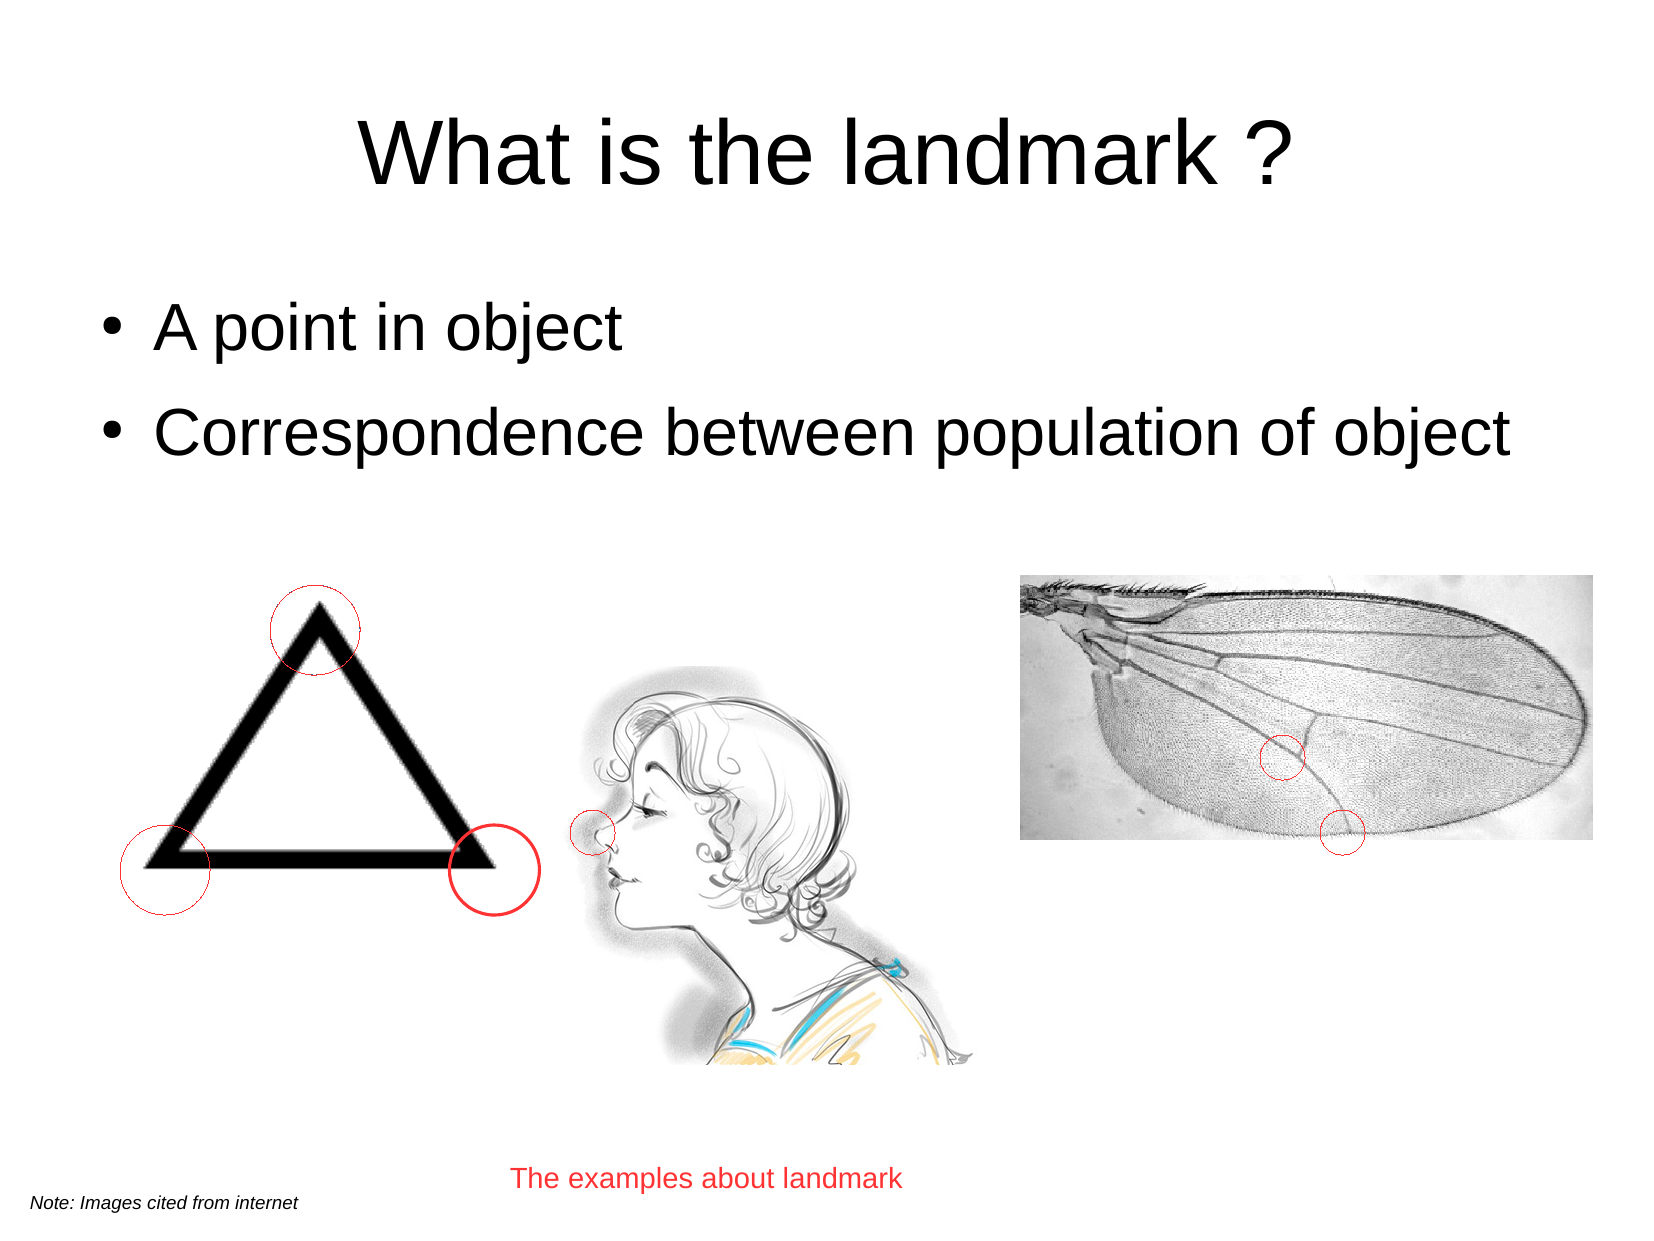

# What is the landmark ?
A point in object
Correspondence between population of object
The examples about landmark
Note: Images cited from internet